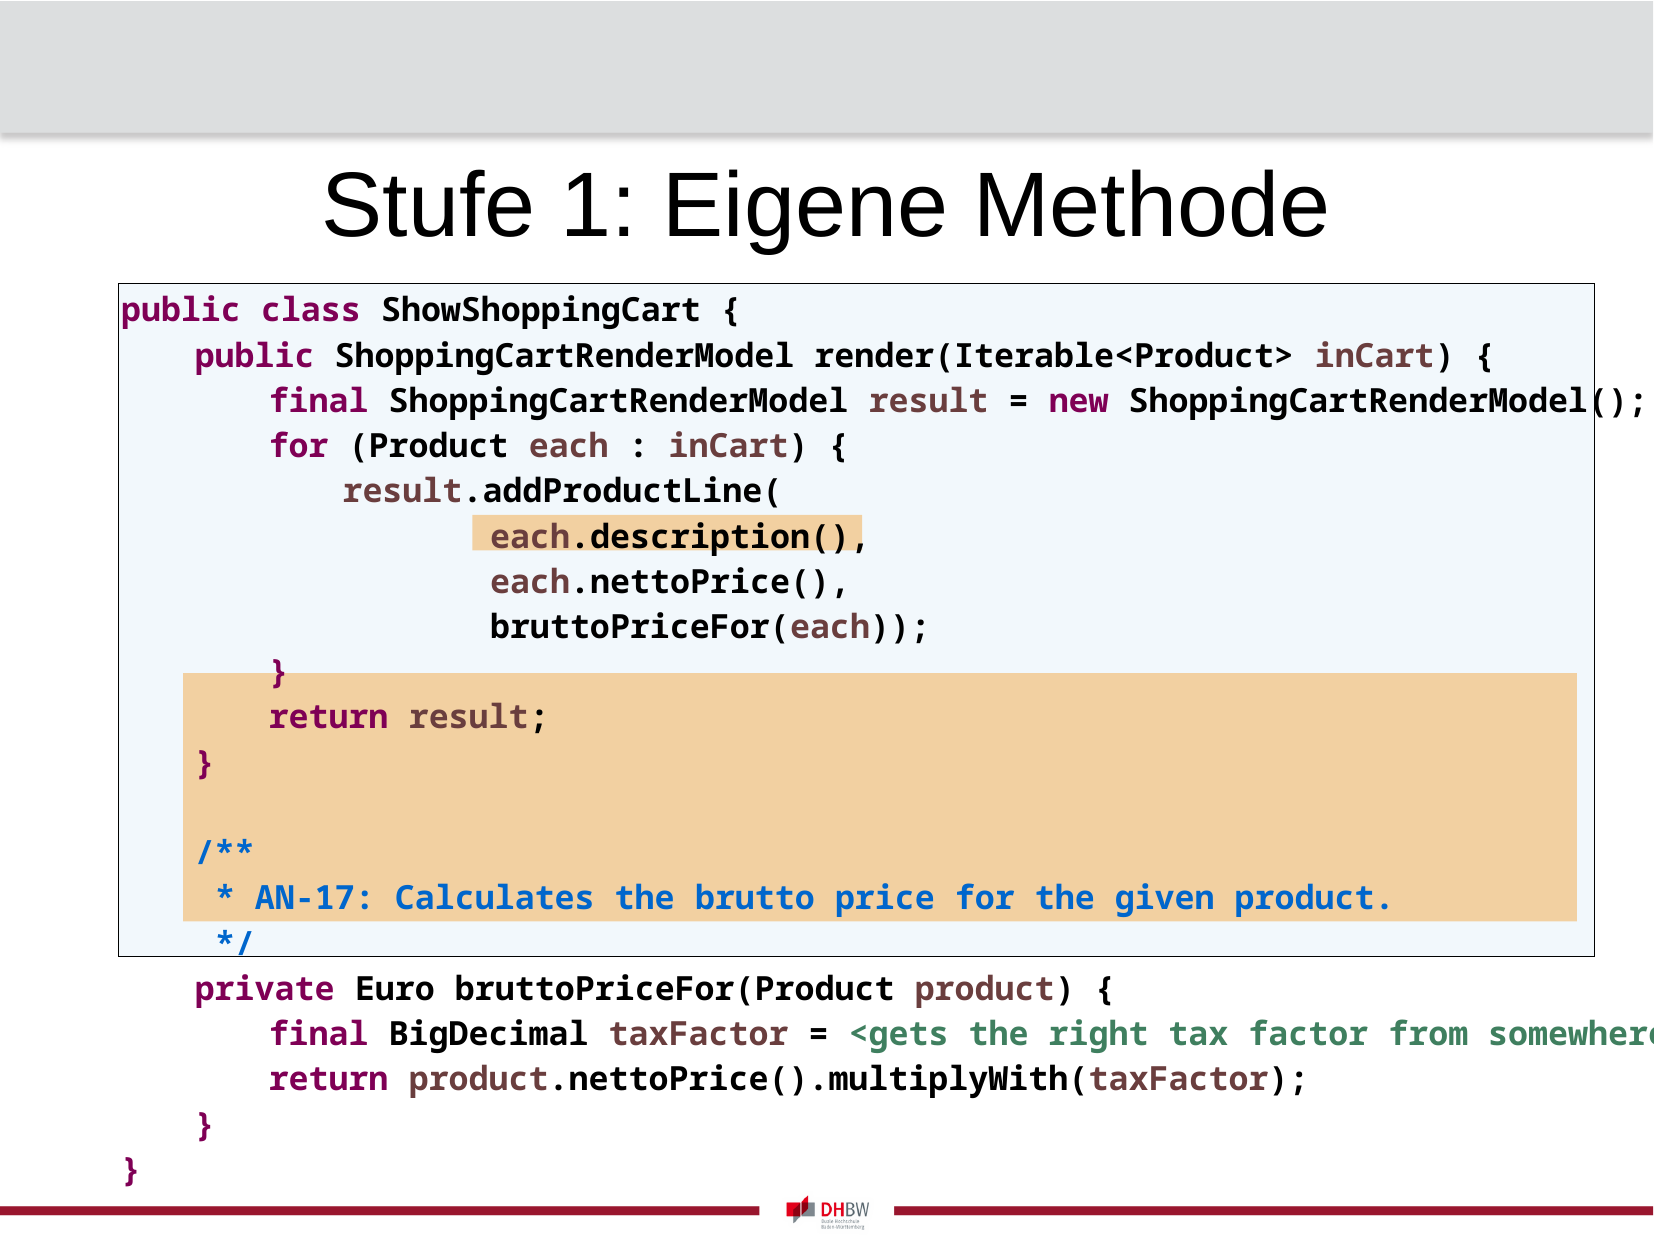

# Stufe 1: Eigene Methode
public class ShowShoppingCart {
	public ShoppingCartRenderModel render(Iterable<Product> inCart) {
		final ShoppingCartRenderModel result = new ShoppingCartRenderModel();
		for (Product each : inCart) {
			result.addProductLine(
					each.description(),
					each.nettoPrice(),
					bruttoPriceFor(each));
		}
		return result;
	}
	/**
	 * AN-17: Calculates the brutto price for the given product.
	 */
	private Euro bruttoPriceFor(Product product) {
		final BigDecimal taxFactor = <gets the right tax factor from somewhere>
		return product.nettoPrice().multiplyWith(taxFactor);
	}
}